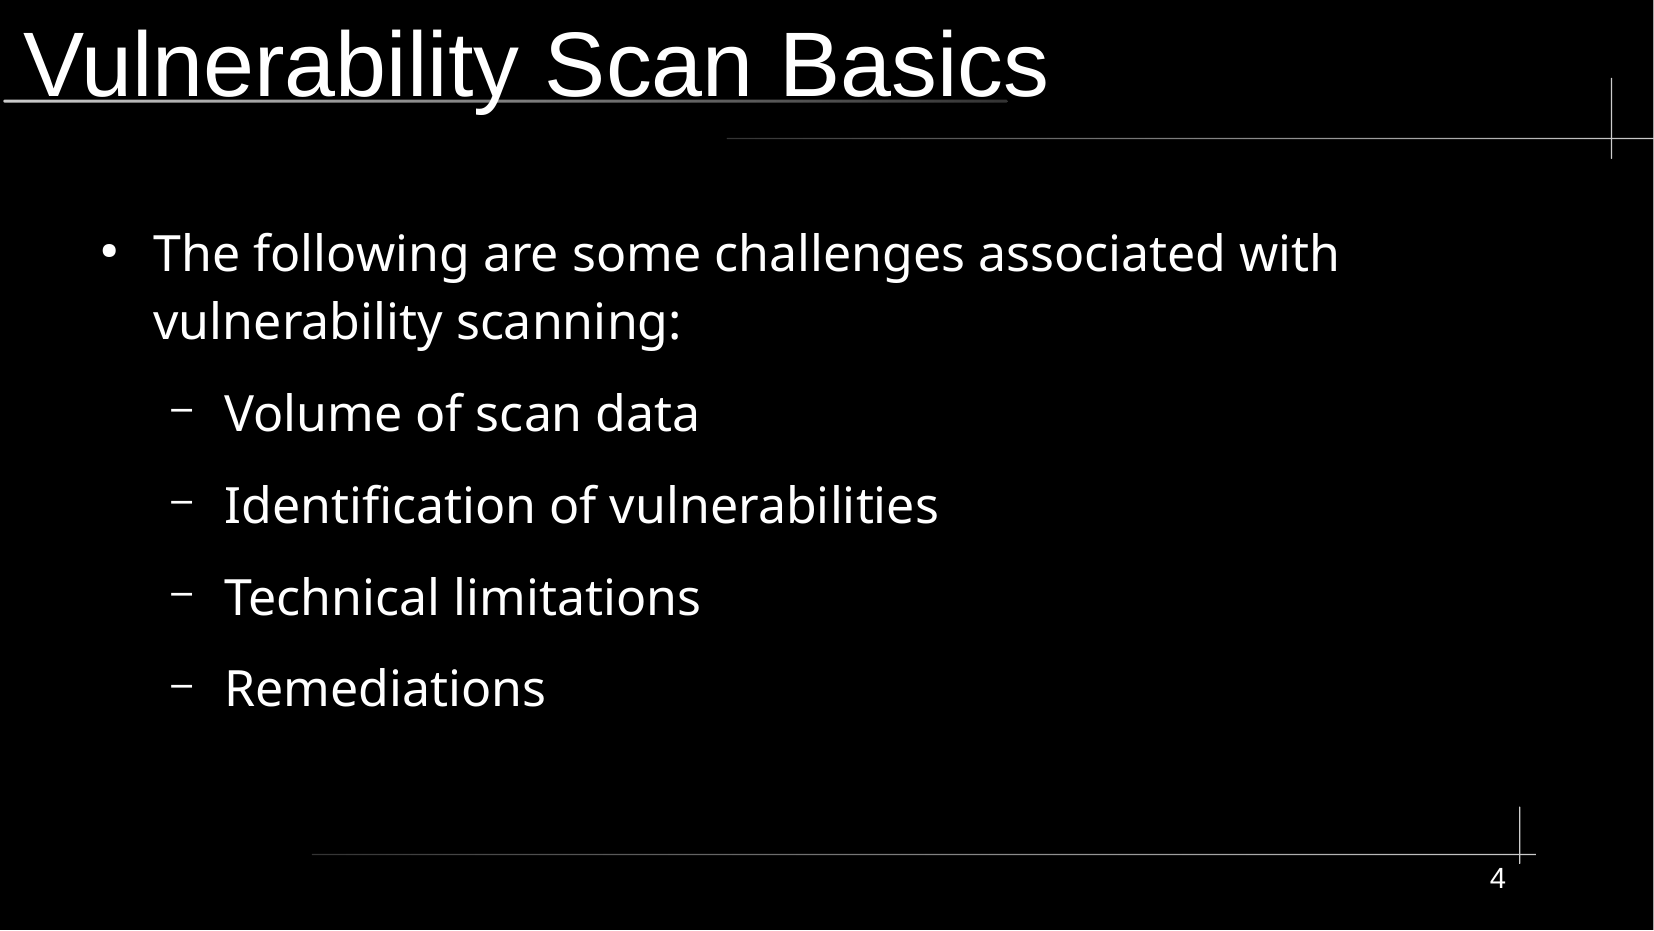

# Vulnerability Scan Basics
The following are some challenges associated with vulnerability scanning:
Volume of scan data
Identification of vulnerabilities
Technical limitations
Remediations
4